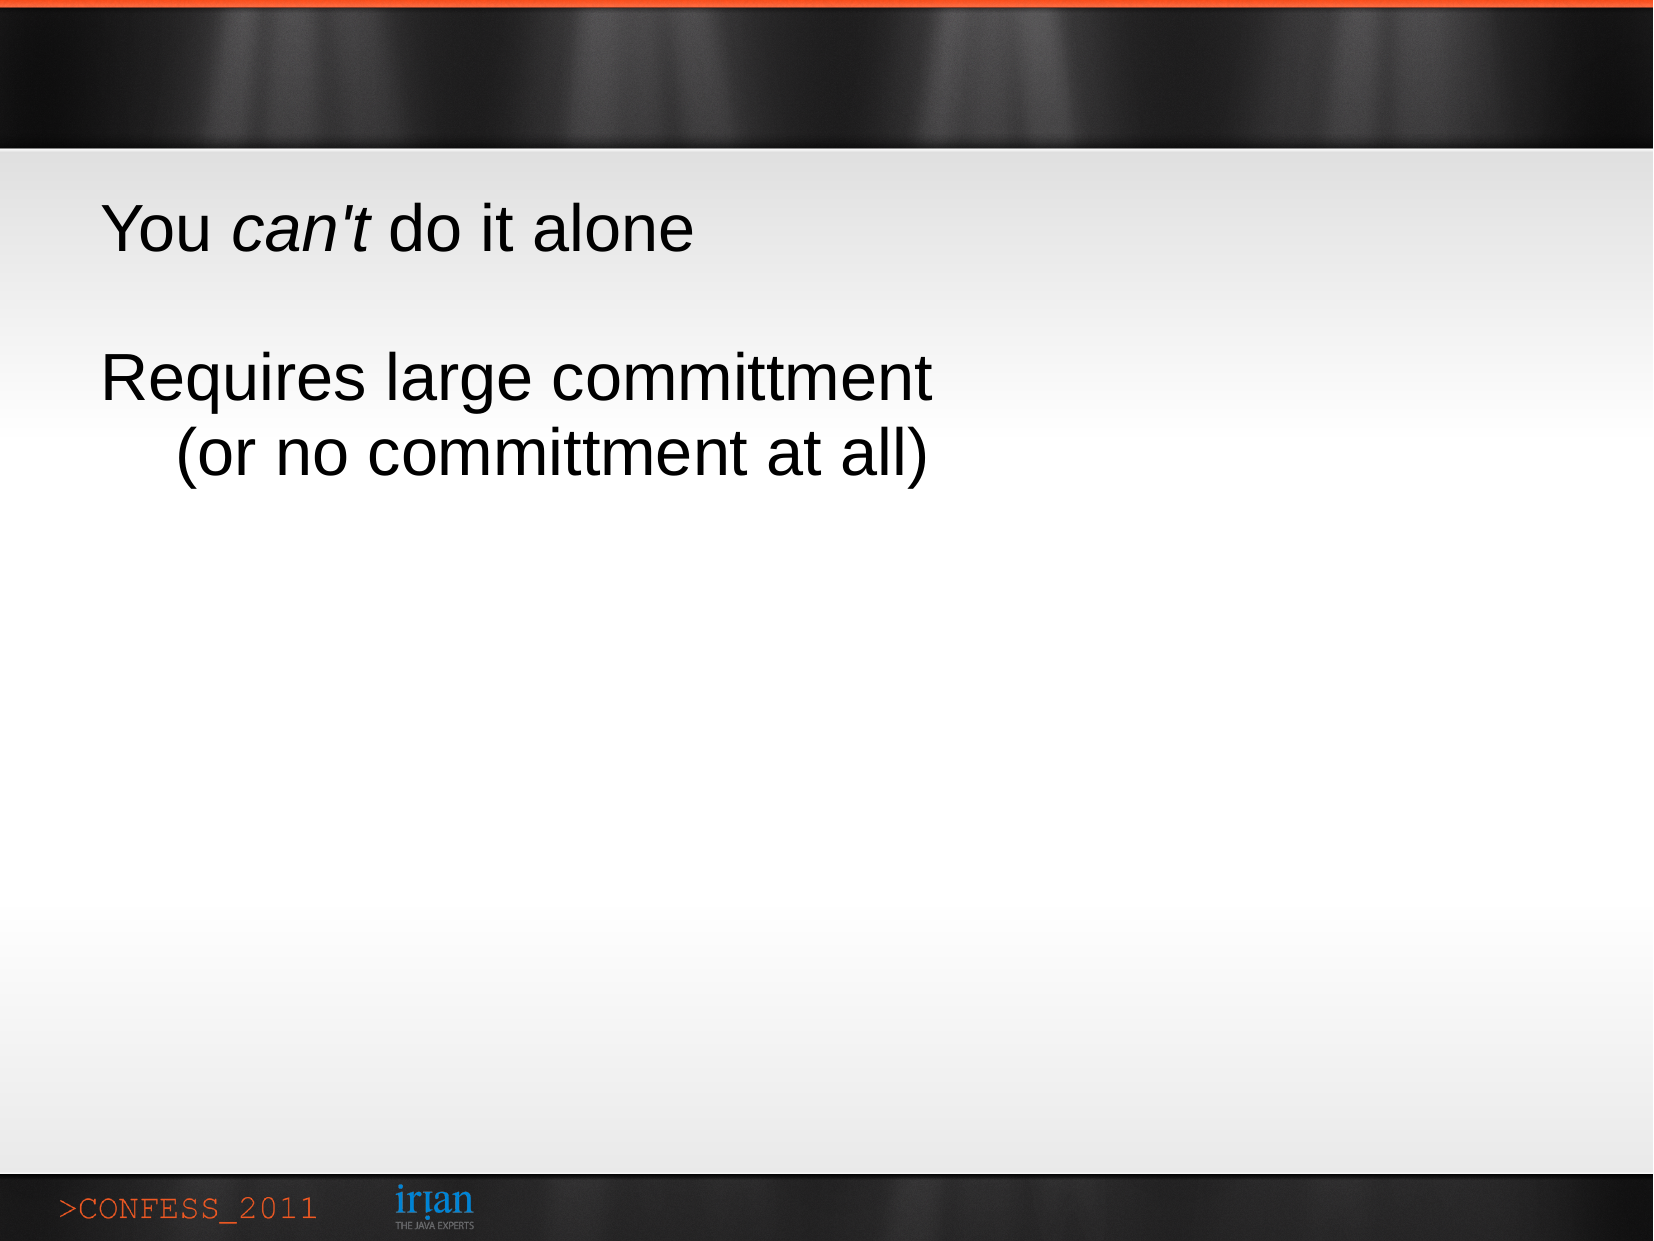

# You can't do it alone
Requires large committment
	(or no committment at all)